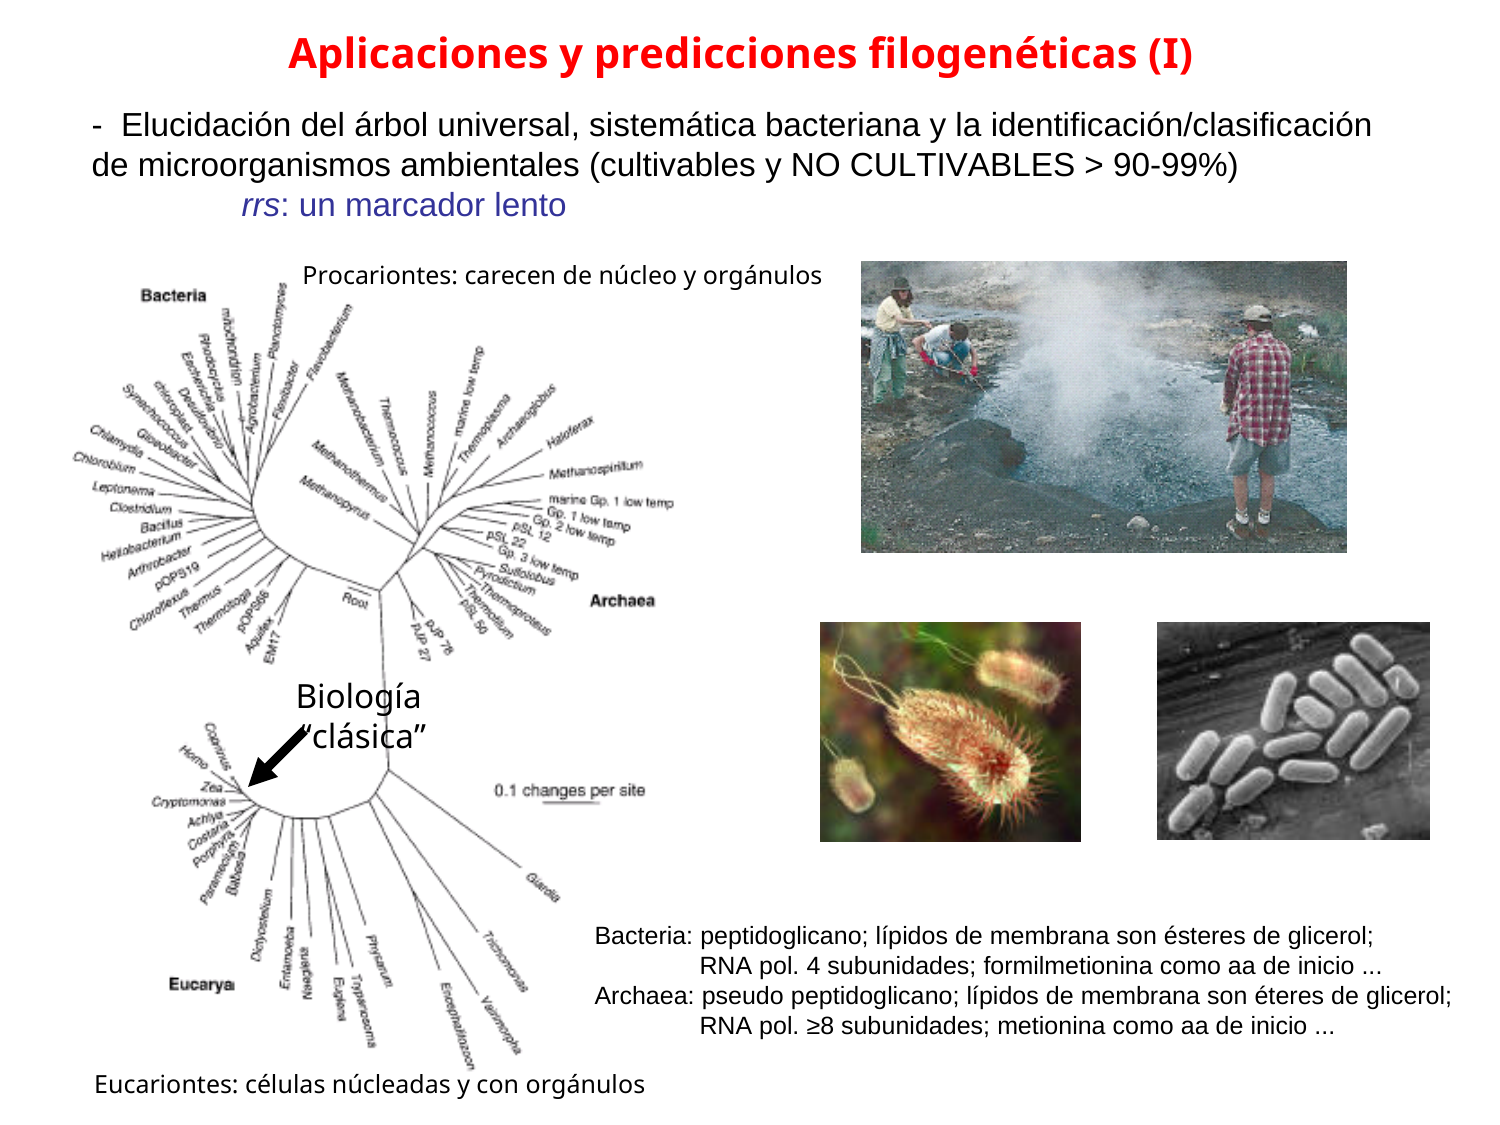

Aplicaciones y predicciones filogenéticas (I)
- Elucidación del árbol universal, sistemática bacteriana y la identificación/clasificación
de microorganismos ambientales (cultivables y NO CULTIVABLES > 90-99%)
	rrs: un marcador lento
Procariontes: carecen de núcleo y orgánulos
Biología
“clásica”
Bacteria: peptidoglicano; lípidos de membrana son ésteres de glicerol;
 RNA pol. 4 subunidades; formilmetionina como aa de inicio ...
Archaea: pseudo peptidoglicano; lípidos de membrana son éteres de glicerol;
 RNA pol. ≥8 subunidades; metionina como aa de inicio ...
Eucariontes: células núcleadas y con orgánulos